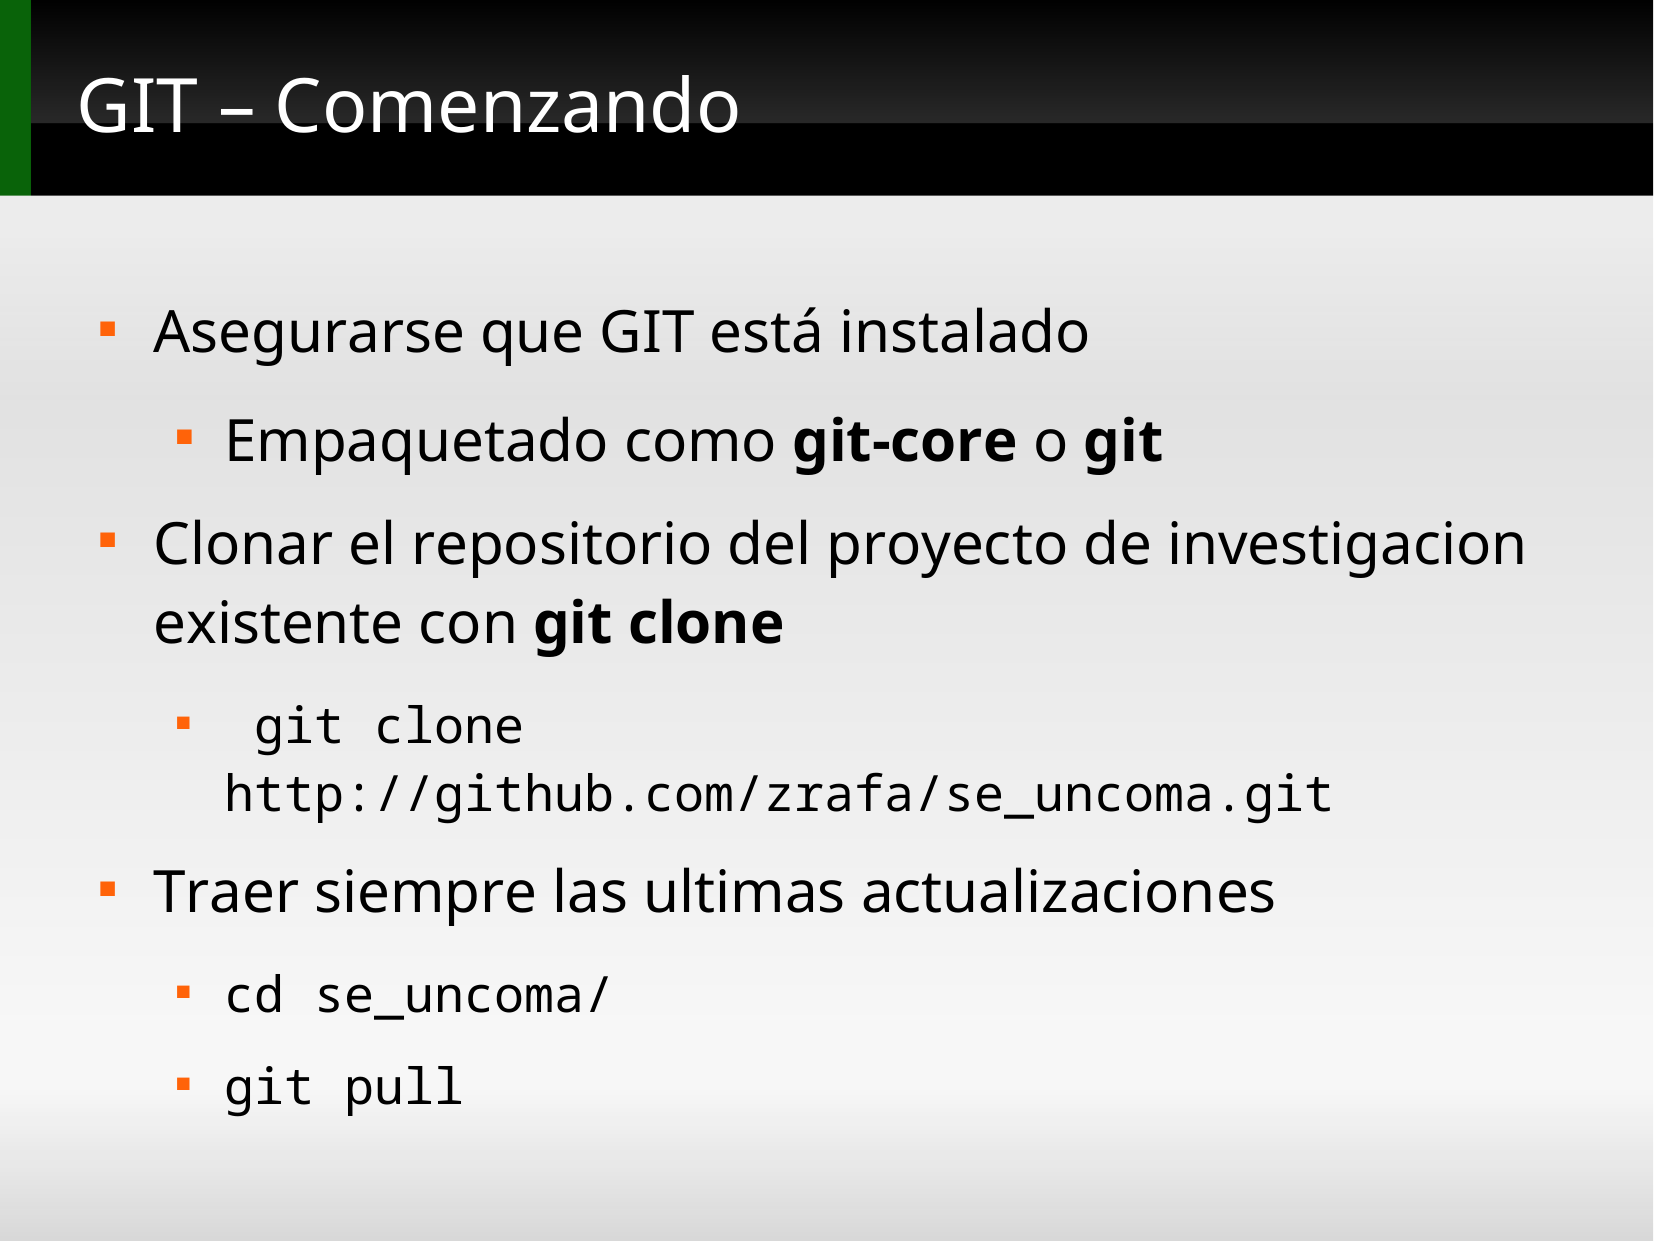

# GIT – Comenzando
Asegurarse que GIT está instalado
Empaquetado como git-core o git
Clonar el repositorio del proyecto de investigacion existente con git clone
 git clone http://github.com/zrafa/se_uncoma.git
Traer siempre las ultimas actualizaciones
cd se_uncoma/
git pull